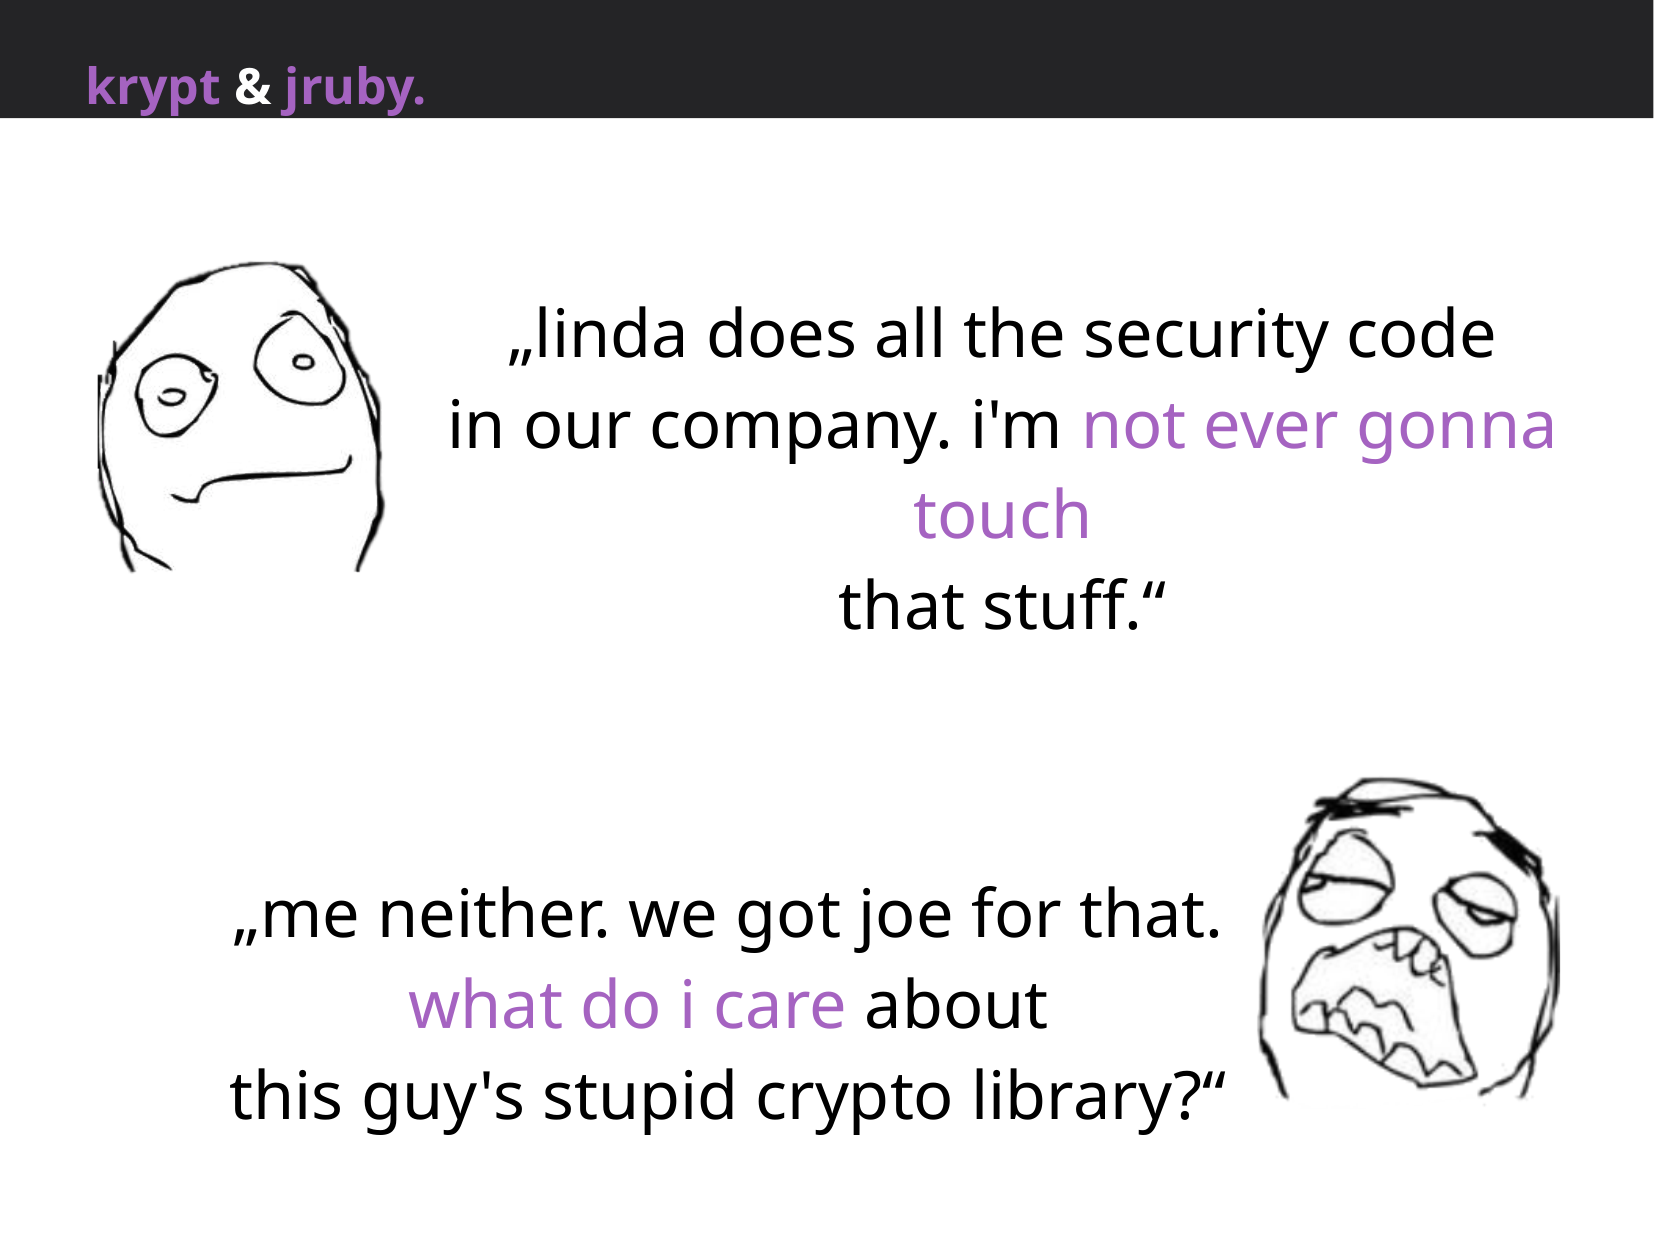

krypt & jruby.
„linda does all the security code
in our company. i'm not ever gonna touch
that stuff.“
„me neither. we got joe for that.
what do i care about
this guy's stupid crypto library?“